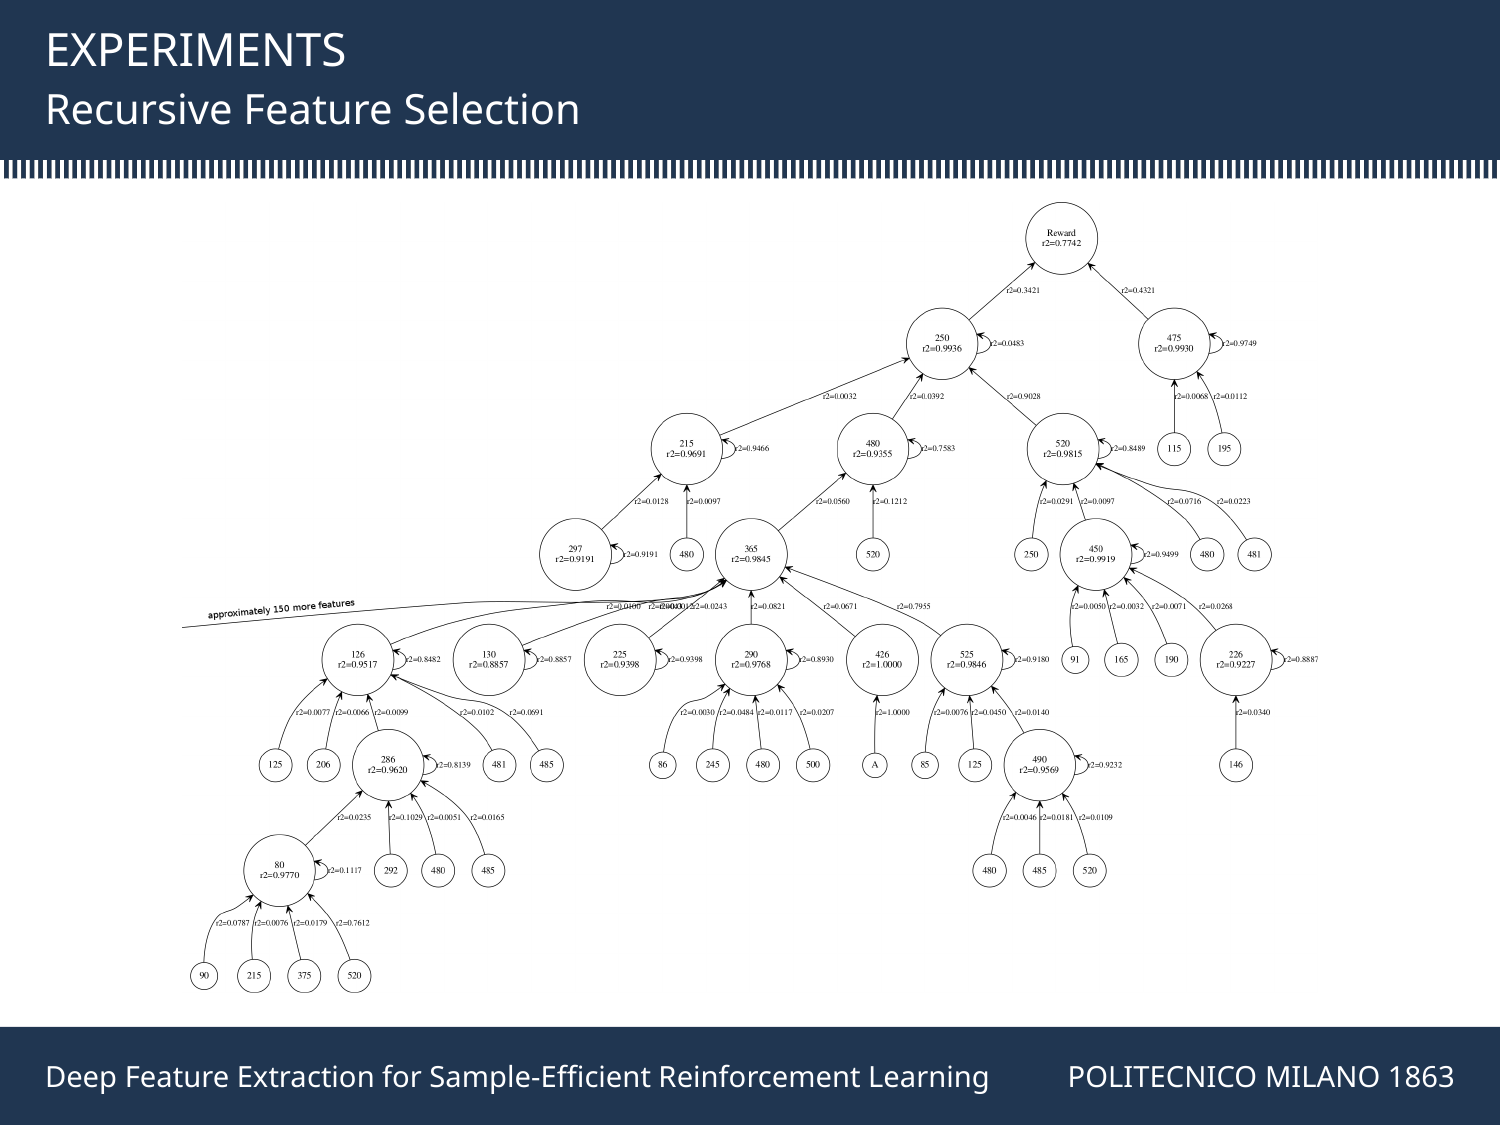

EXPERIMENTS
Recursive Feature Selection
Deep Feature Extraction for Sample-Efficient Reinforcement Learning
POLITECNICO MILANO 1863